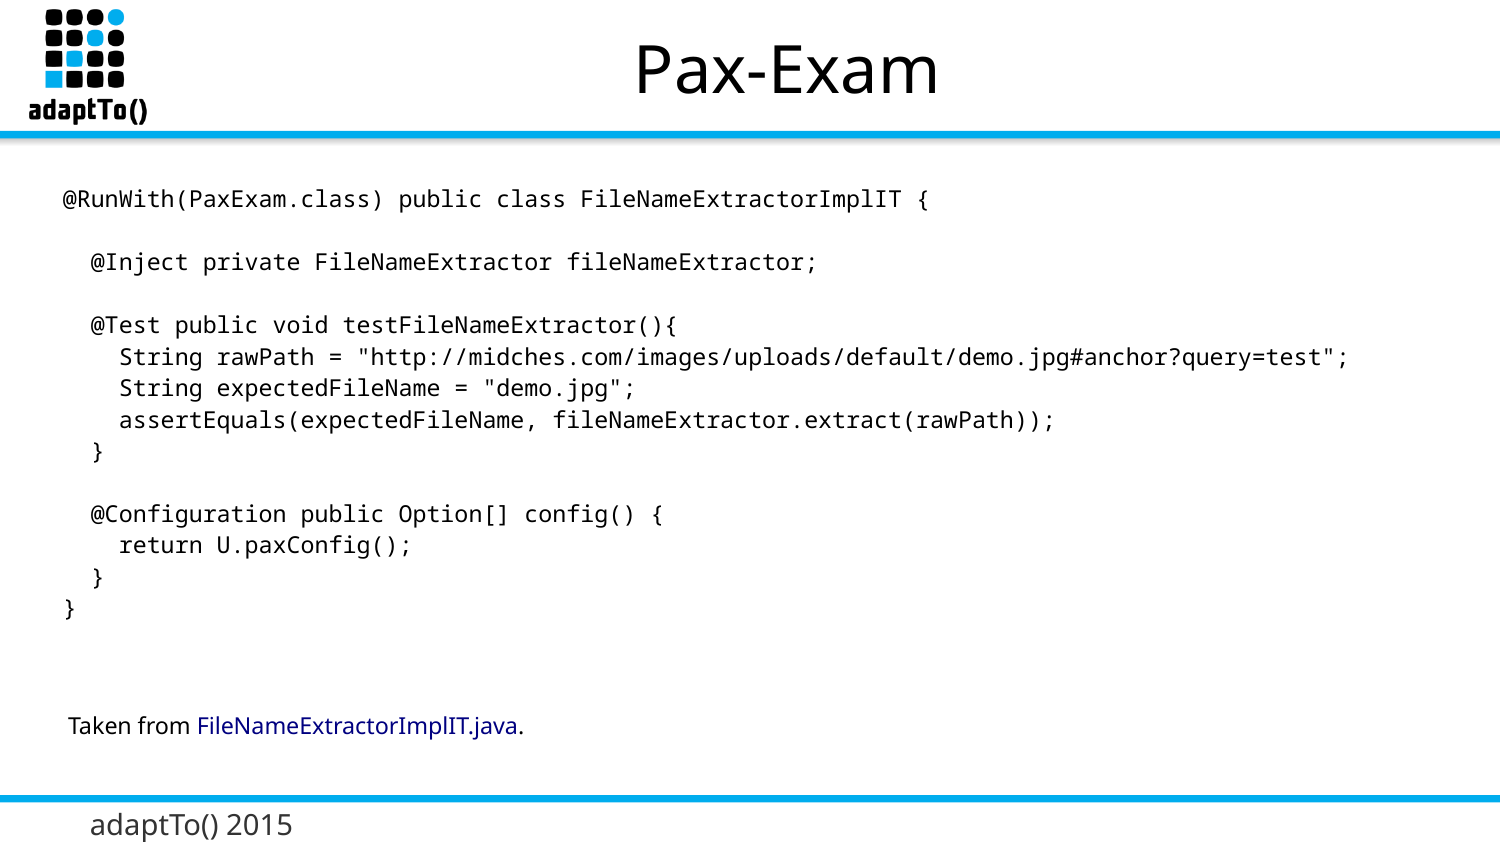

# Pax-Exam
@RunWith(PaxExam.class) public class FileNameExtractorImplIT {
 @Inject private FileNameExtractor fileNameExtractor;
 @Test public void testFileNameExtractor(){
 String rawPath = "http://midches.com/images/uploads/default/demo.jpg#anchor?query=test";
 String expectedFileName = "demo.jpg";
 assertEquals(expectedFileName, fileNameExtractor.extract(rawPath));
 }
 @Configuration public Option[] config() {
 return U.paxConfig();
 }
}
Taken from FileNameExtractorImplIT.java.